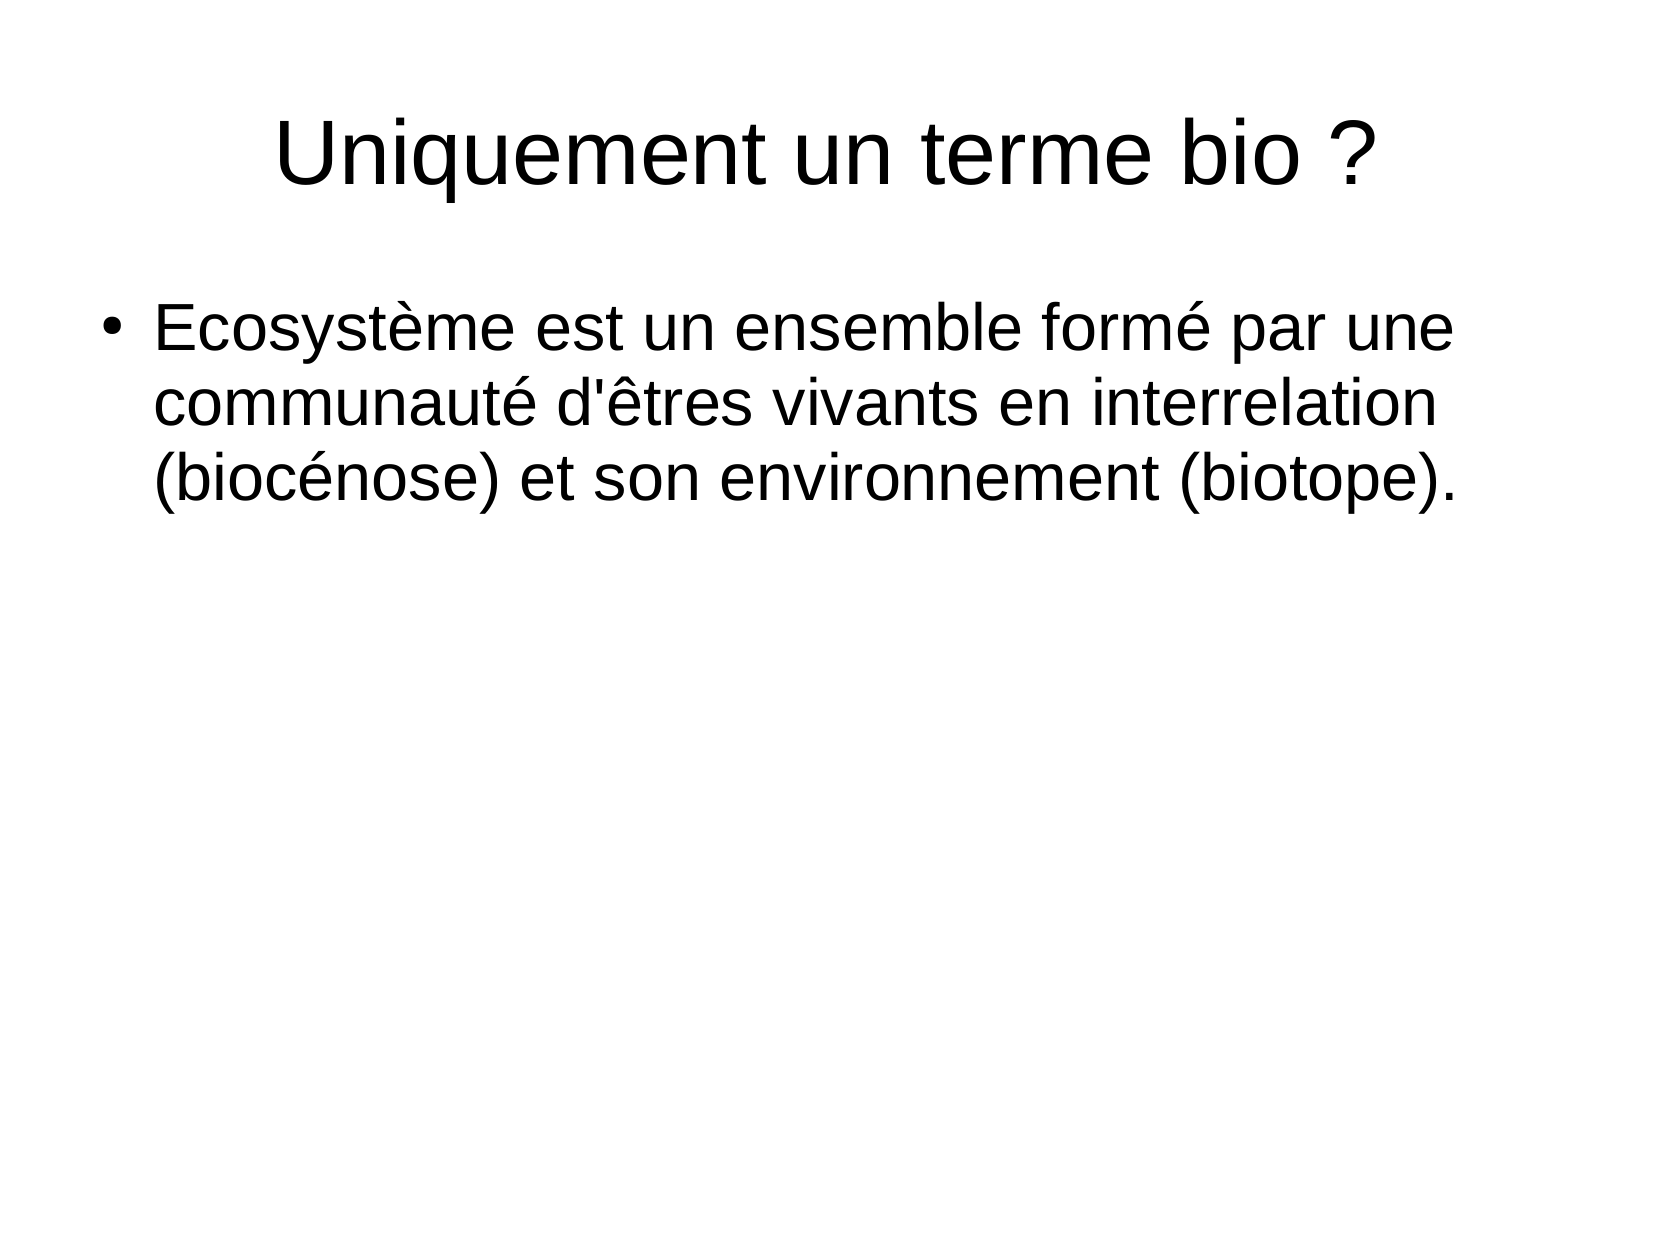

# Uniquement un terme bio ?
Ecosystème est un ensemble formé par une communauté d'êtres vivants en interrelation (biocénose) et son environnement (biotope).